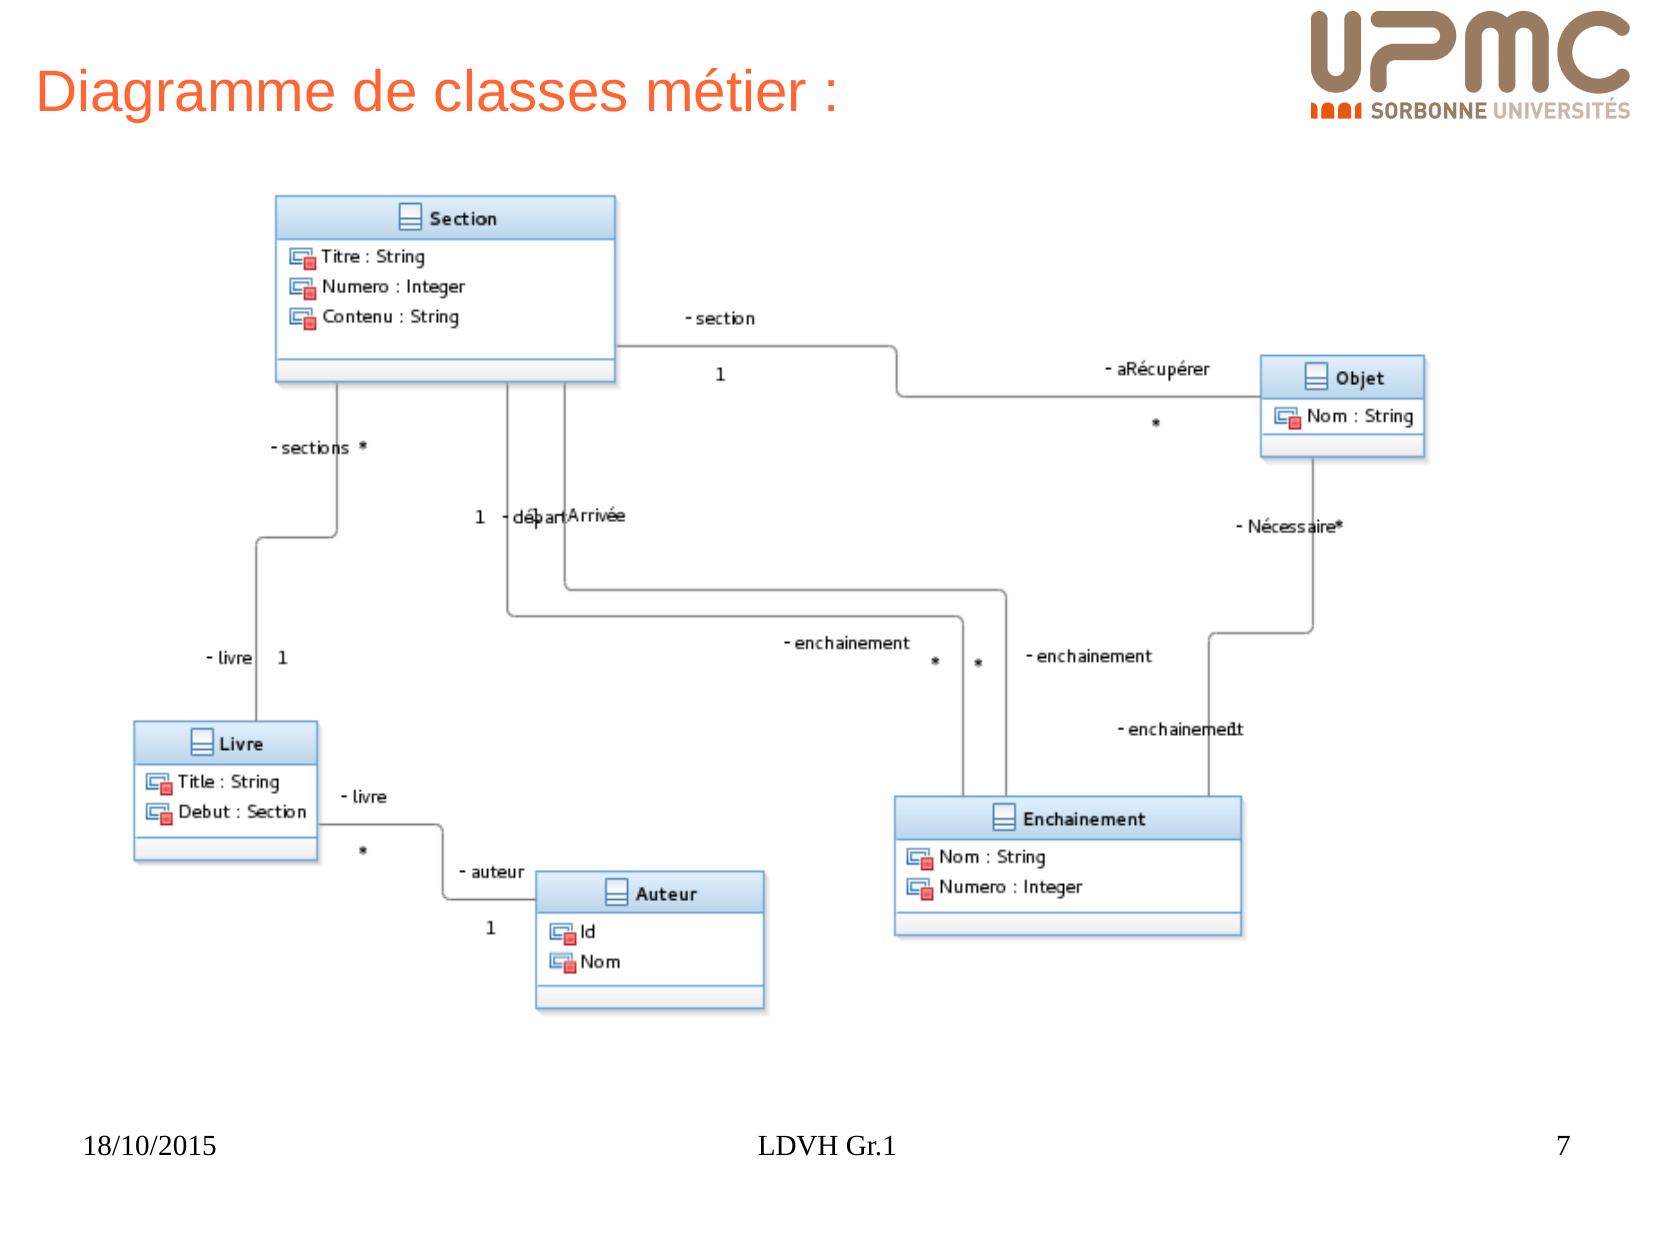

# Diagramme de classes métier :
18/10/2015
LDVH Gr.1
7